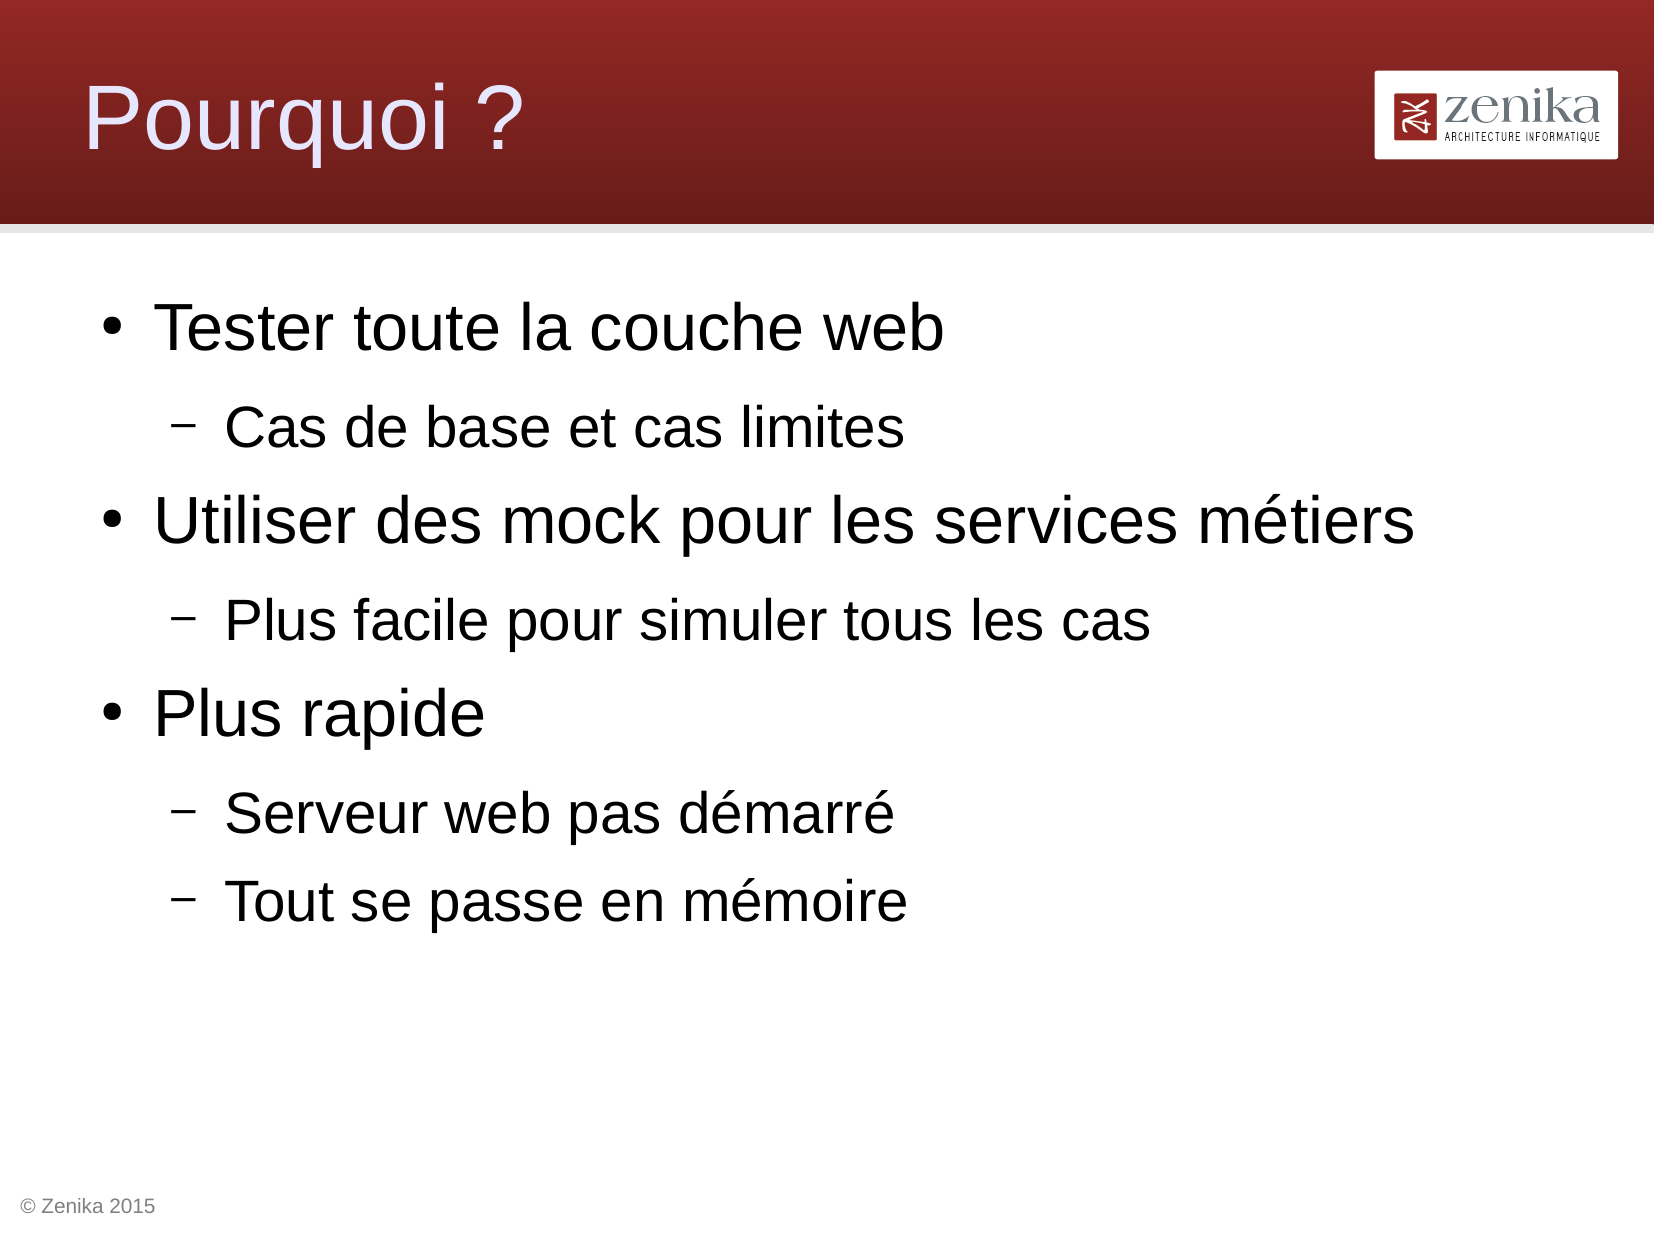

# Pourquoi ?
Tester toute la couche web
Cas de base et cas limites
Utiliser des mock pour les services métiers
Plus facile pour simuler tous les cas
Plus rapide
Serveur web pas démarré
Tout se passe en mémoire